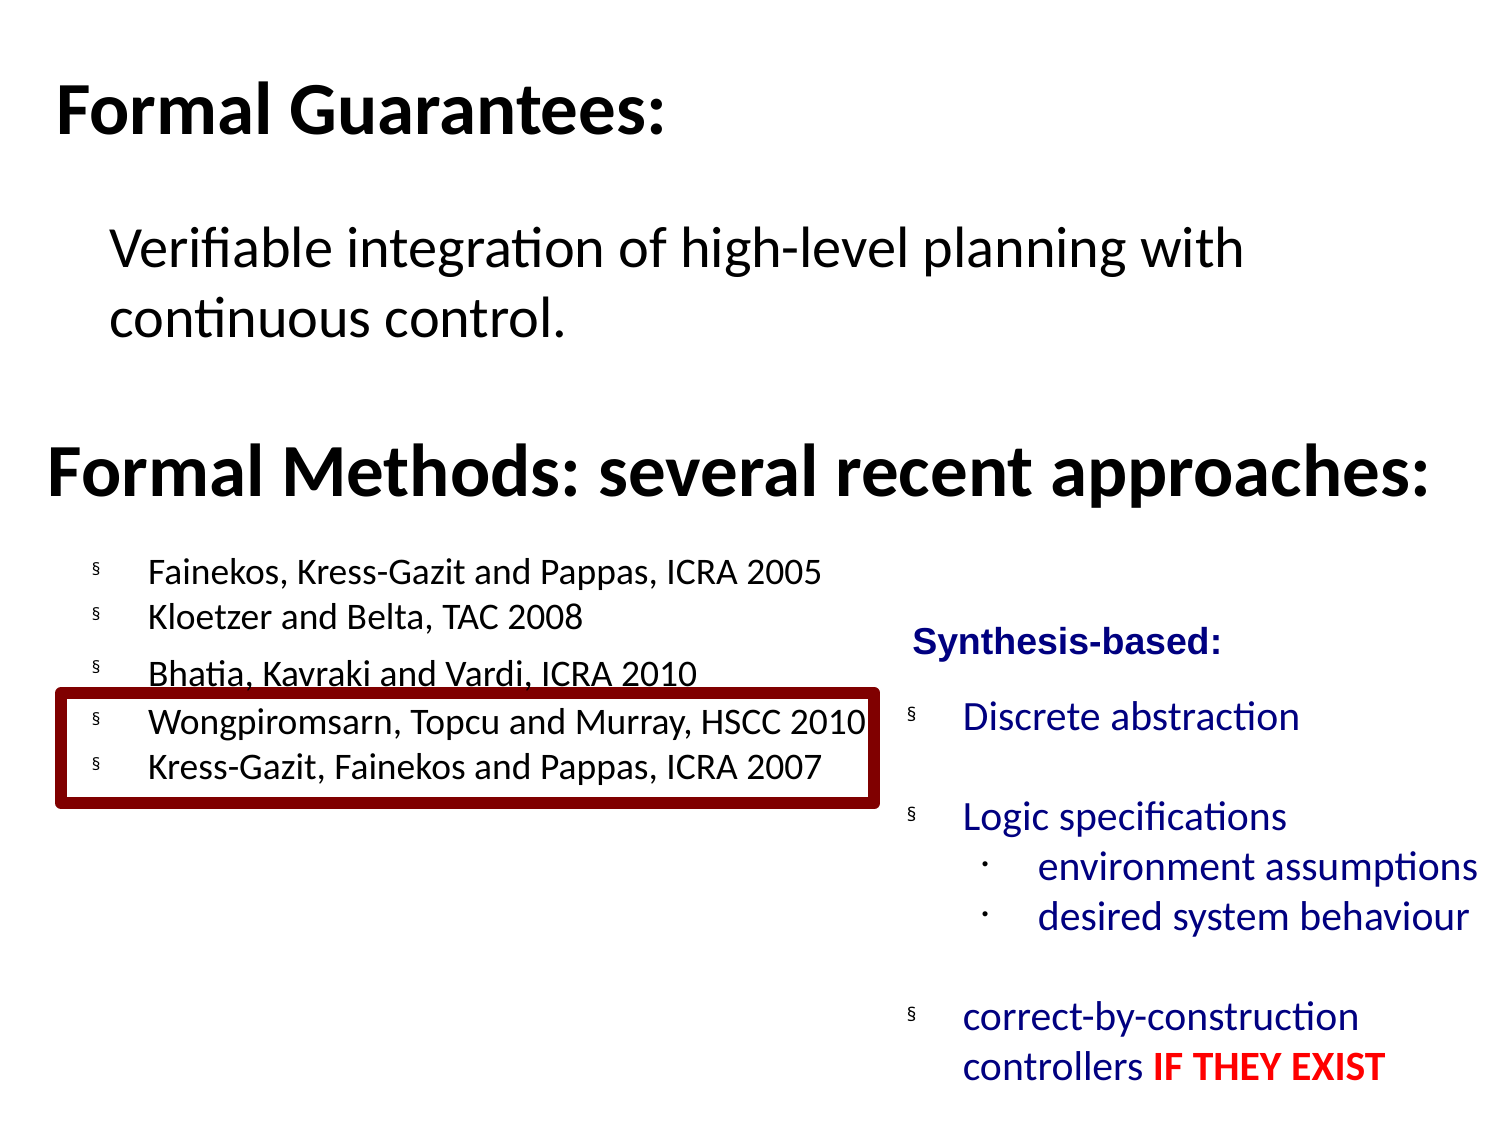

Formal Guarantees:
Verifiable integration of high-level planning with
continuous control.
Formal Methods: several recent approaches:
Fainekos, Kress-Gazit and Pappas, ICRA 2005
Kloetzer and Belta, TAC 2008
Bhatia, Kavraki and Vardi, ICRA 2010
Wongpiromsarn, Topcu and Murray, HSCC 2010
Kress-Gazit, Fainekos and Pappas, ICRA 2007
Synthesis-based:
Discrete abstraction
Logic specifications
environment assumptions
desired system behaviour
correct-by-construction controllers IF THEY EXIST